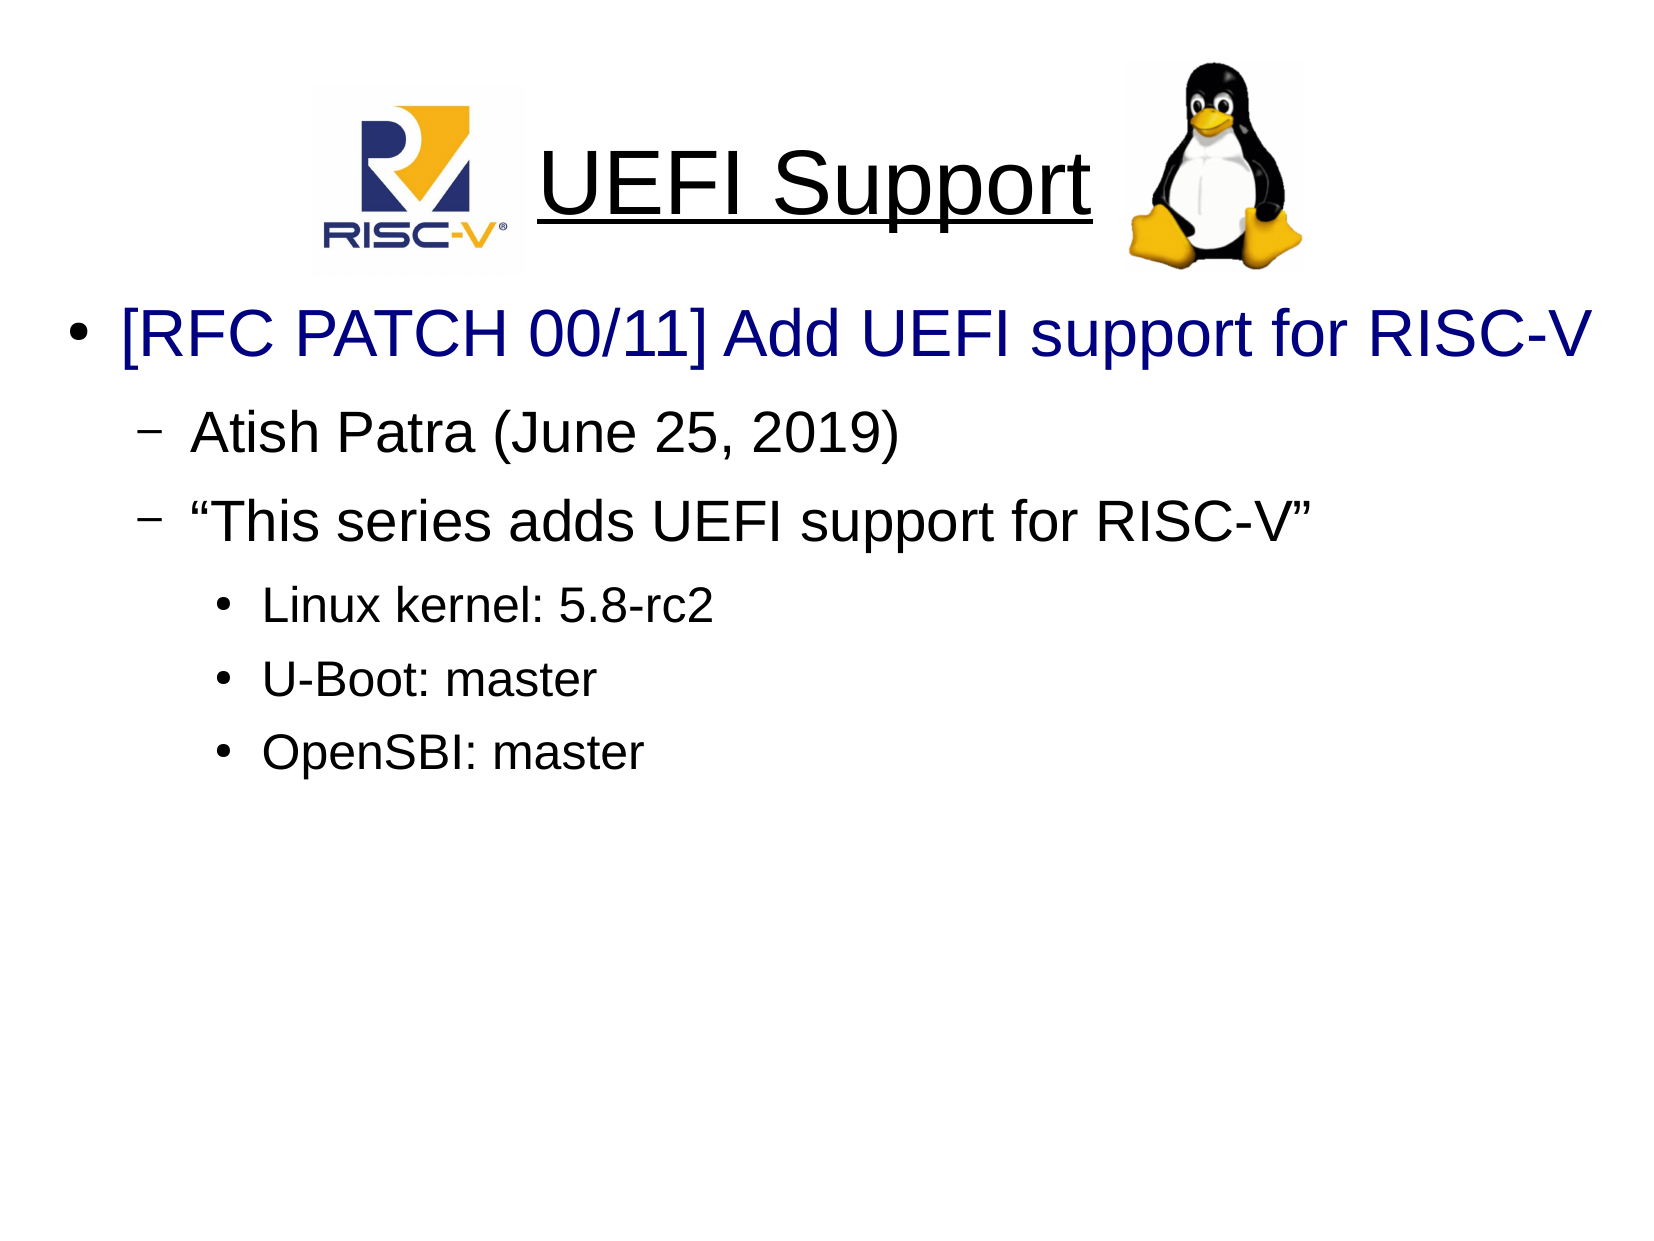

# UEFI Support
[RFC PATCH 00/11] Add UEFI support for RISC-V
Atish Patra (June 25, 2019)
“This series adds UEFI support for RISC-V”
Linux kernel: 5.8-rc2
U-Boot: master
OpenSBI: master